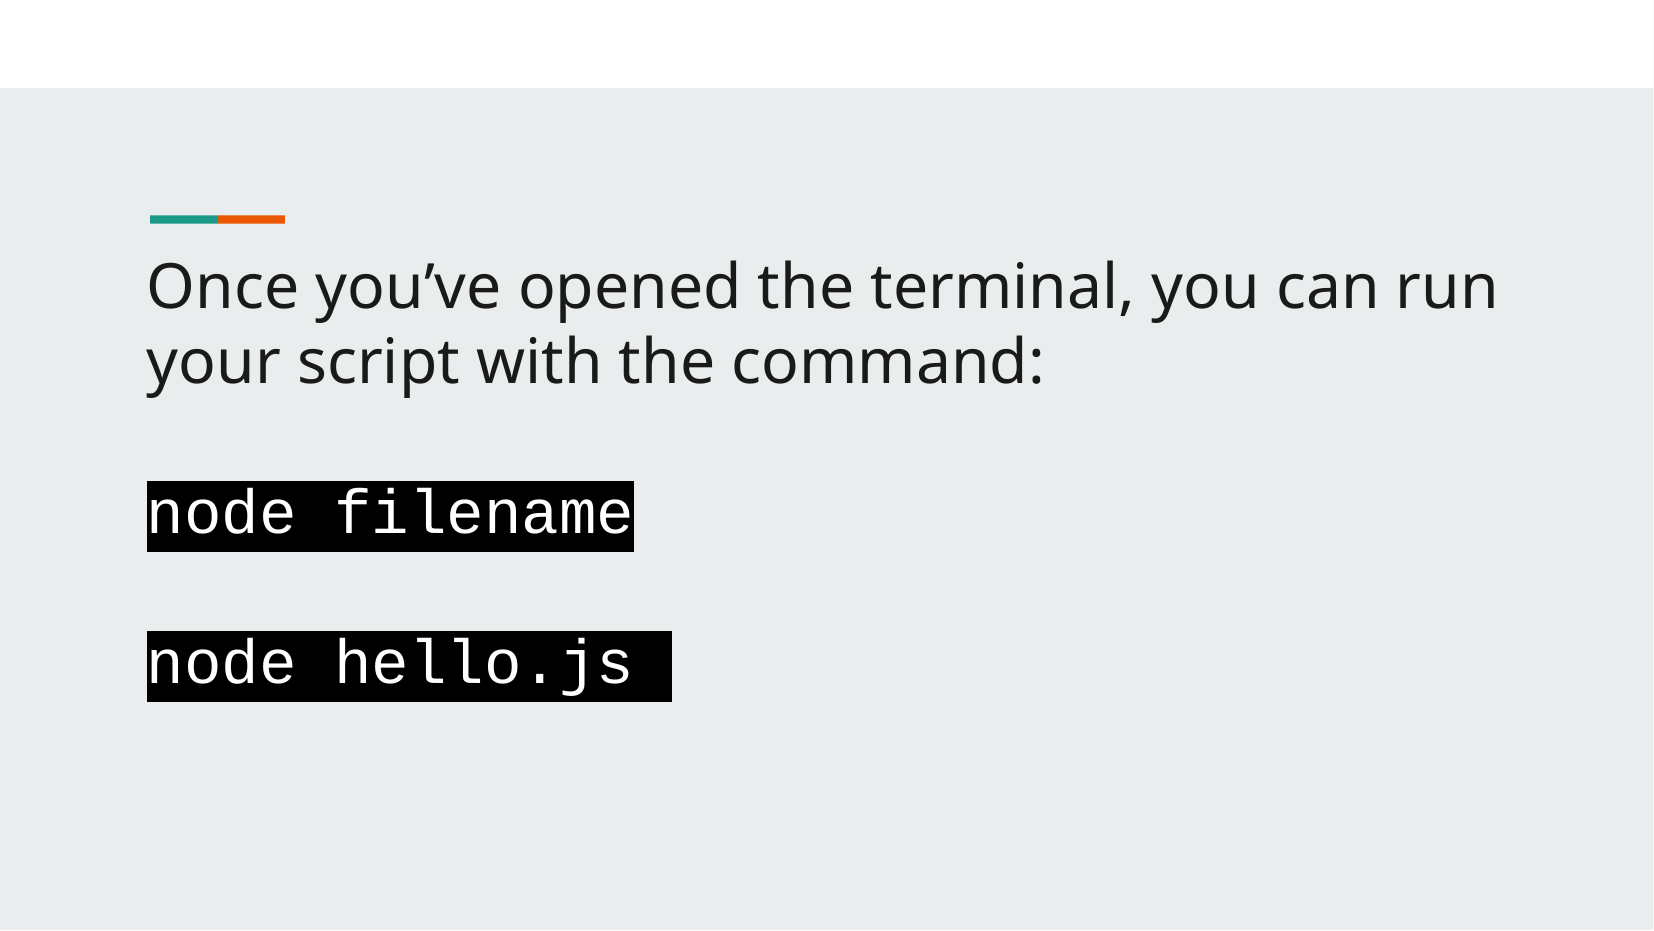

# Once you’ve opened the terminal, you can run your script with the command: node filename node hello.js